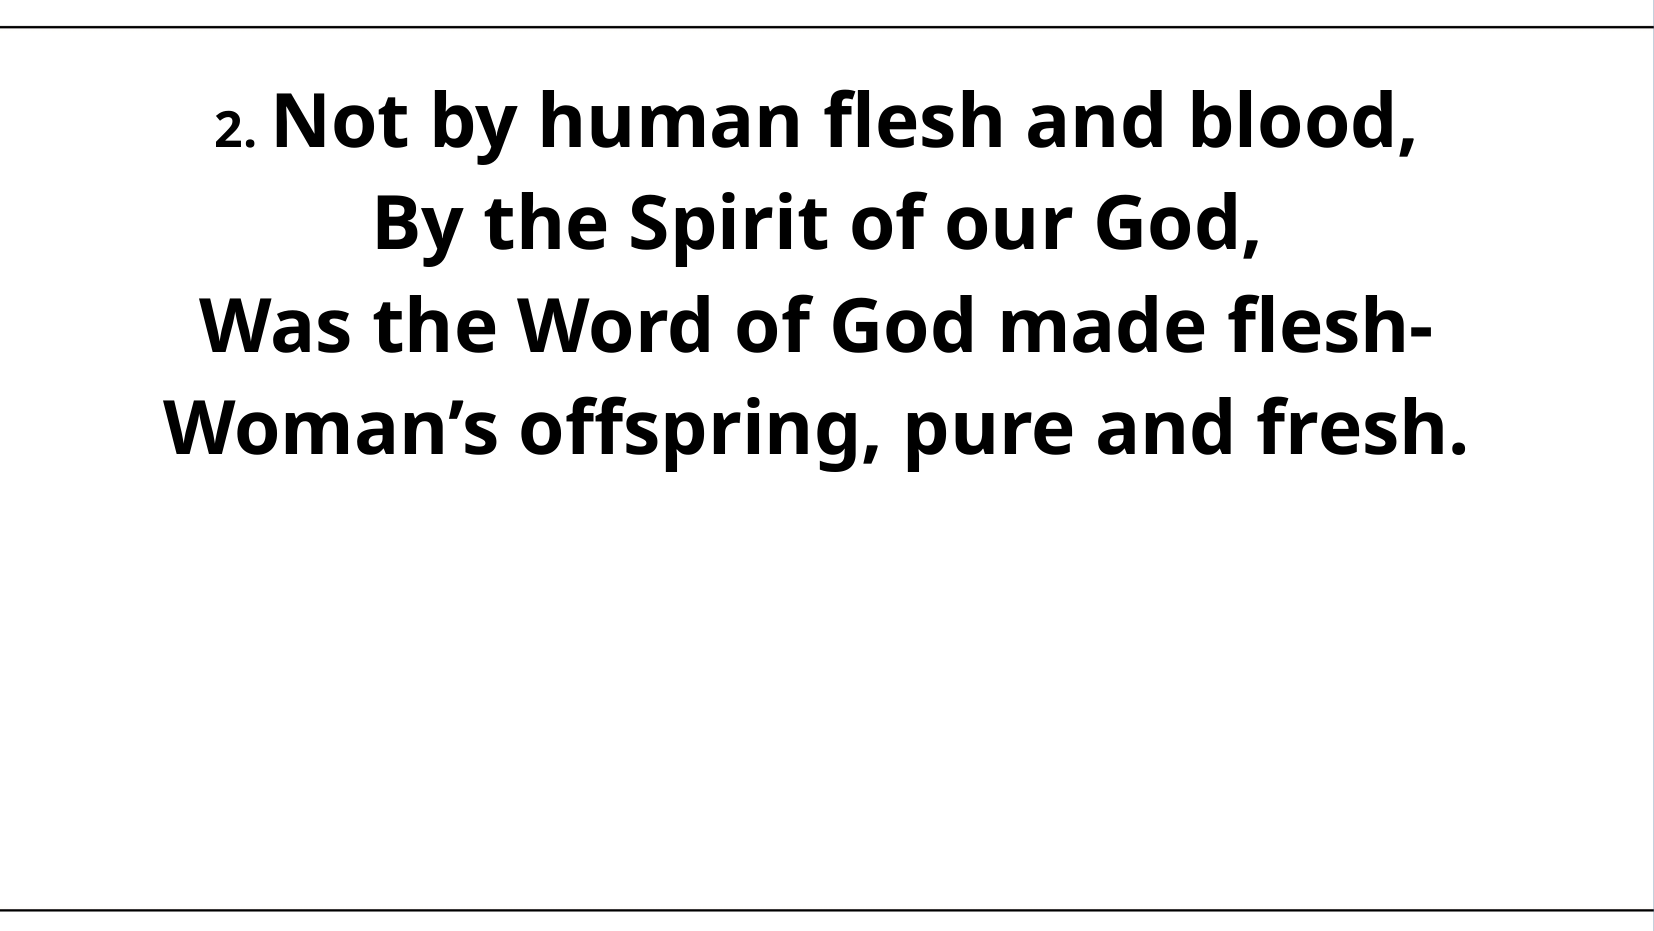

2. Not by human flesh and blood,
By the Spirit of our God,
Was the Word of God made flesh-
Woman’s offspring, pure and fresh.